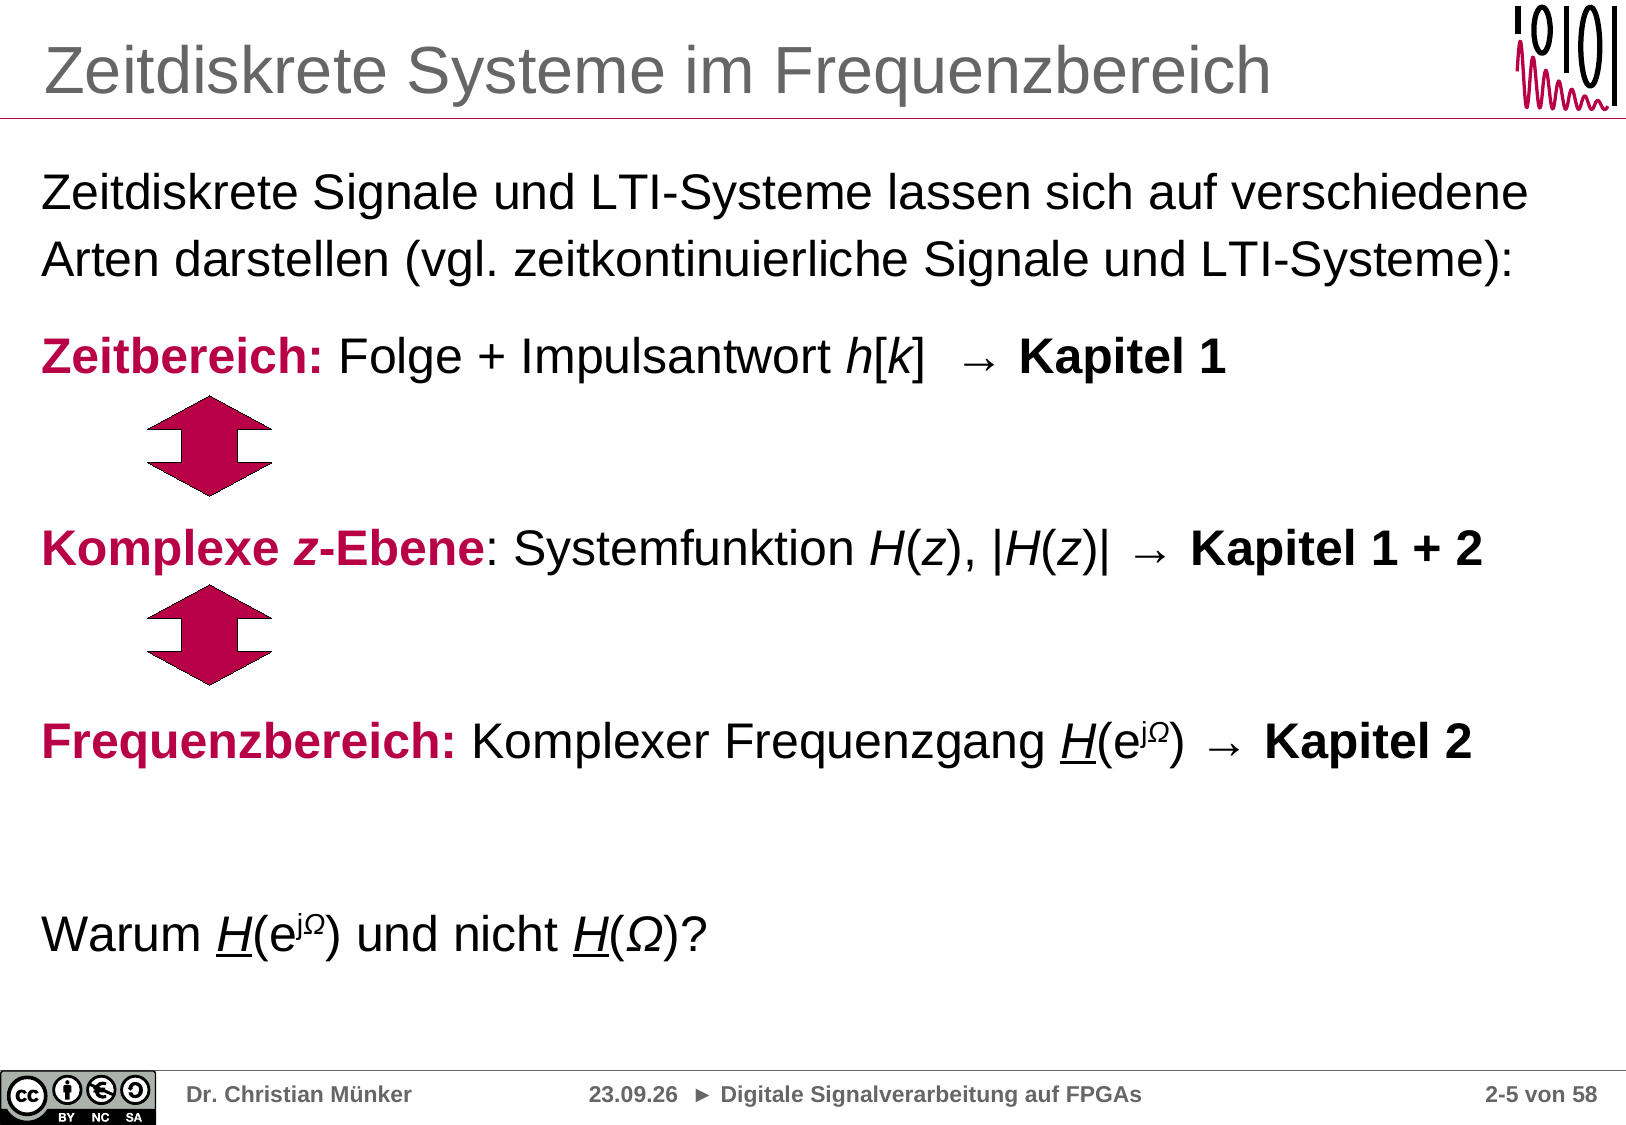

# Zeitdiskrete Systeme im Frequenzbereich
Zeitdiskrete Signale und LTI-Systeme lassen sich auf verschiedene Arten darstellen (vgl. zeitkontinuierliche Signale und LTI-Systeme):
Zeitbereich: Folge + Impulsantwort h[k] → Kapitel 1
Komplexe z-Ebene: Systemfunktion H(z), |H(z)| → Kapitel 1 + 2
Frequenzbereich: Komplexer Frequenzgang H(ejΩ) → Kapitel 2
Warum H(ejΩ) und nicht H(Ω)?